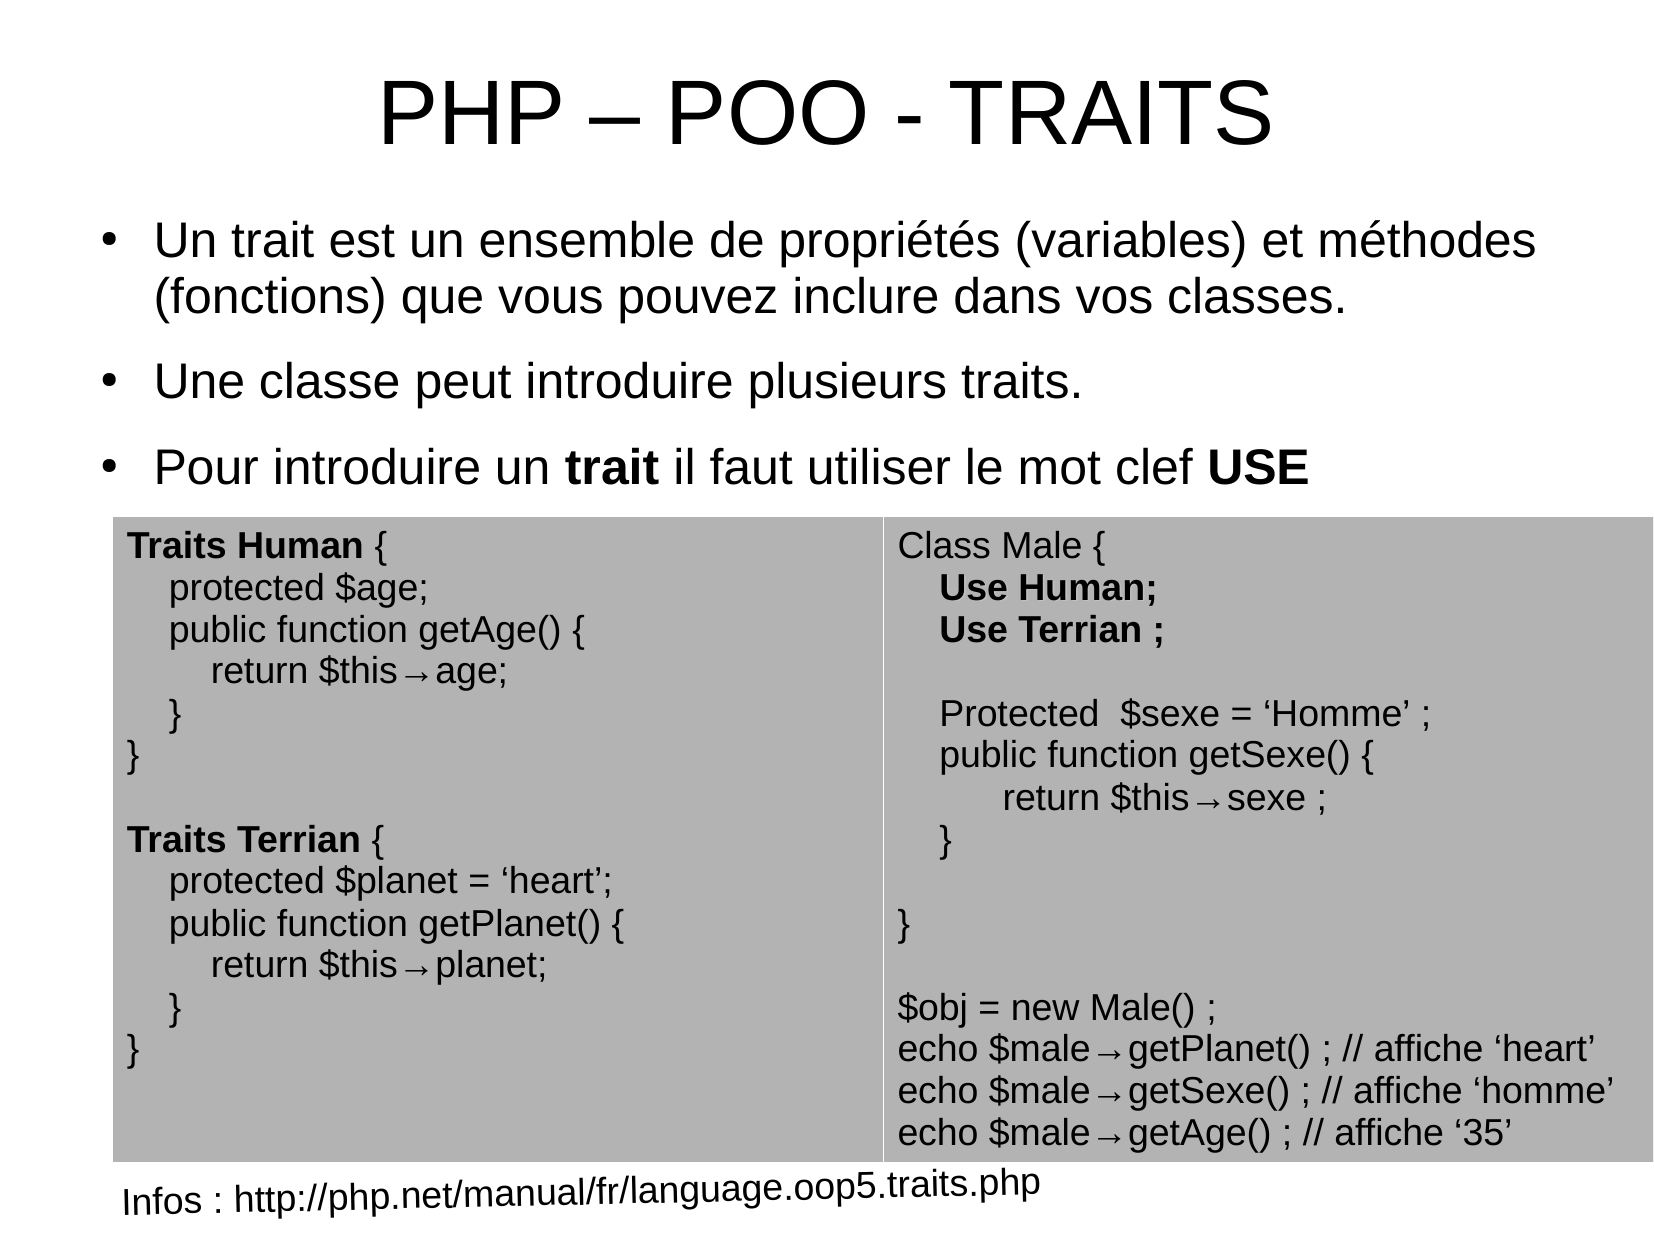

# PHP – POO - TRAITS
Un trait est un ensemble de propriétés (variables) et méthodes (fonctions) que vous pouvez inclure dans vos classes.
Une classe peut introduire plusieurs traits.
Pour introduire un trait il faut utiliser le mot clef USE
| Traits Human { protected $age; public function getAge() { return $this→age; } } Traits Terrian { protected $planet = ‘heart’; public function getPlanet() { return $this→planet; } } | Class Male { Use Human; Use Terrian ; Protected $sexe = ‘Homme’ ; public function getSexe() { return $this→sexe ; } } $obj = new Male() ; echo $male→getPlanet() ; // affiche ‘heart’ echo $male→getSexe() ; // affiche ‘homme’ echo $male→getAge() ; // affiche ‘35’ |
| --- | --- |
Infos : http://php.net/manual/fr/language.oop5.traits.php